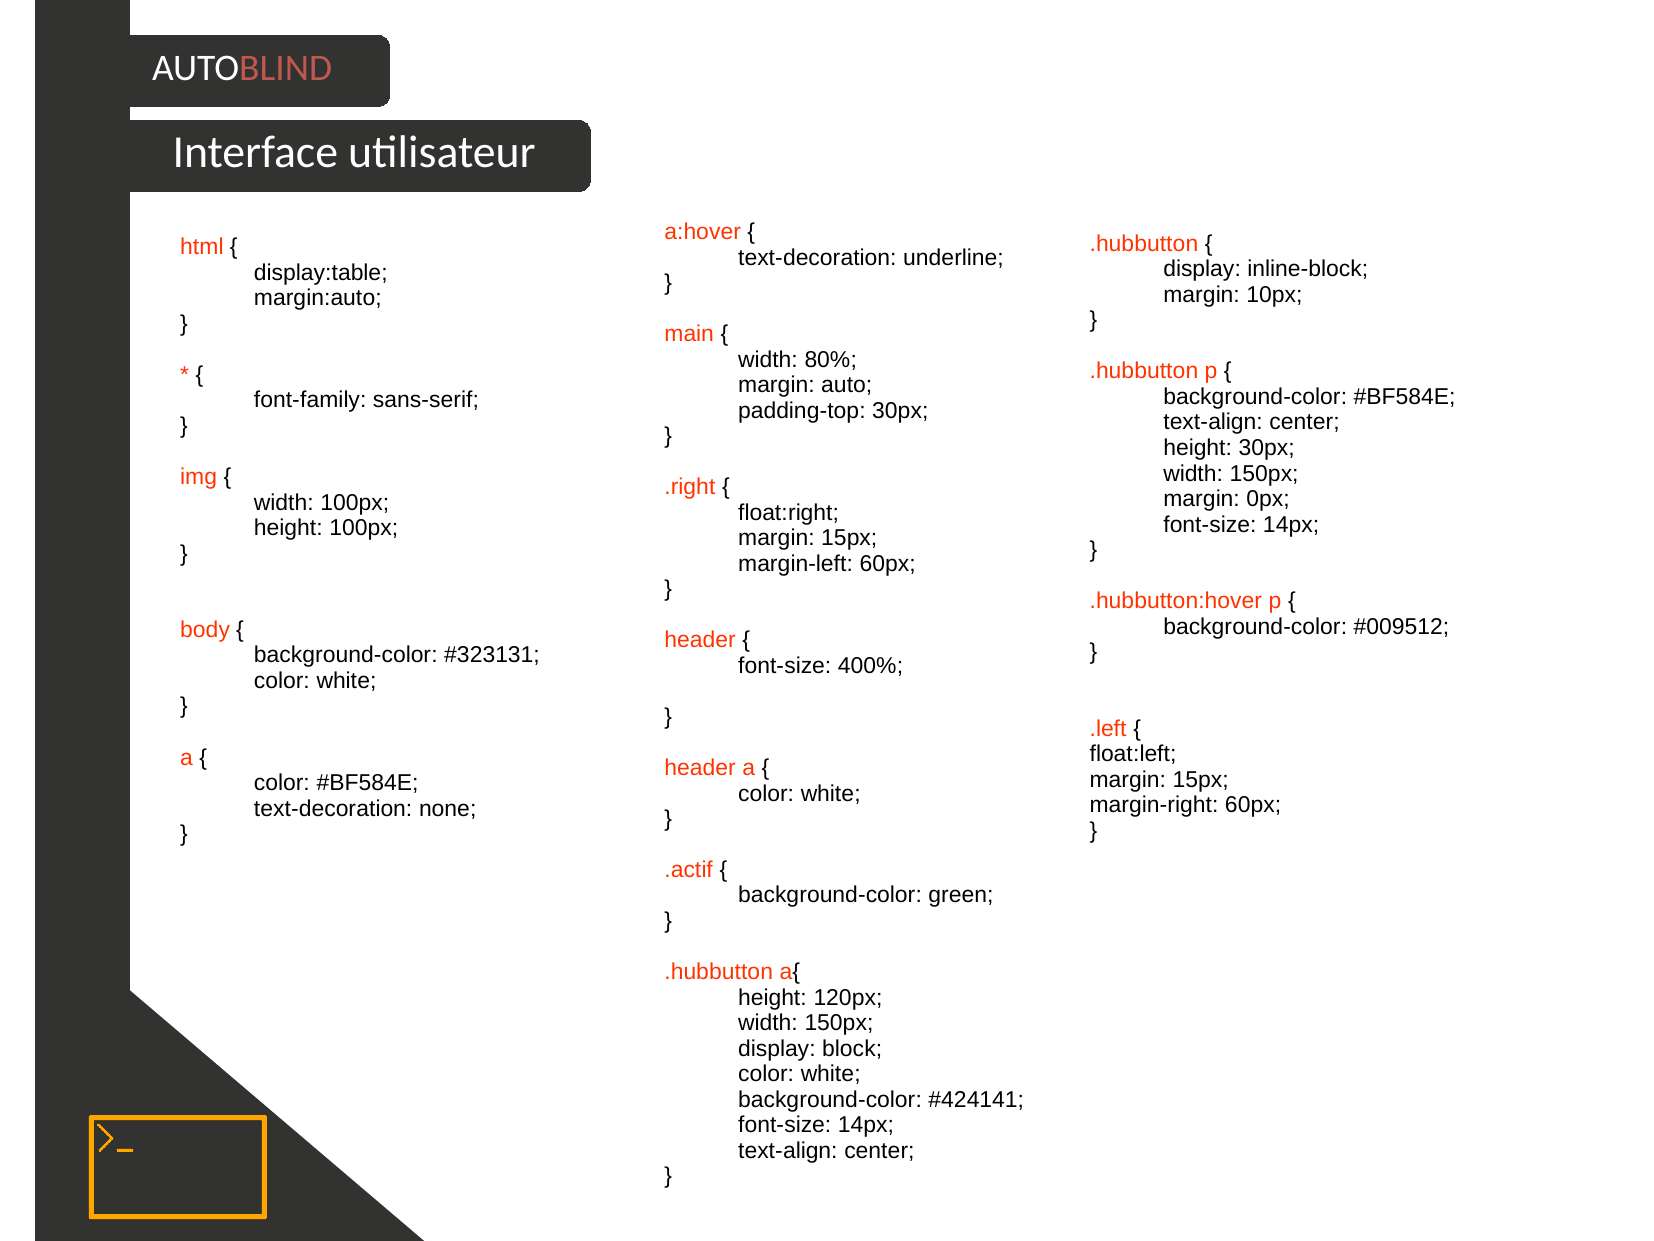

AUTOBLIND
Interface utilisateur
.hubbutton {
	display: inline-block;
	margin: 10px;
}
.hubbutton p {
	background-color: #BF584E;
	text-align: center;
	height: 30px;
	width: 150px;
	margin: 0px;
	font-size: 14px;
}
.hubbutton:hover p {
	background-color: #009512;
}
.left {
float:left;
margin: 15px;
margin-right: 60px;
}
a:hover {
	text-decoration: underline;
}
main {
	width: 80%;
	margin: auto;
	padding-top: 30px;
}
.right {
	float:right;
	margin: 15px;
	margin-left: 60px;
}
header {
	font-size: 400%;
}
header a {
	color: white;
}
.actif {
	background-color: green;
}
.hubbutton a{
	height: 120px;
	width: 150px;
	display: block;
	color: white;
	background-color: #424141;
	font-size: 14px;
	text-align: center;
}
html {
	display:table;
	margin:auto;
}
* {
	font-family: sans-serif;
}
img {
	width: 100px;
	height: 100px;
}
body {
	background-color: #323131;
	color: white;
}
a {
	color: #BF584E;
	text-decoration: none;
}